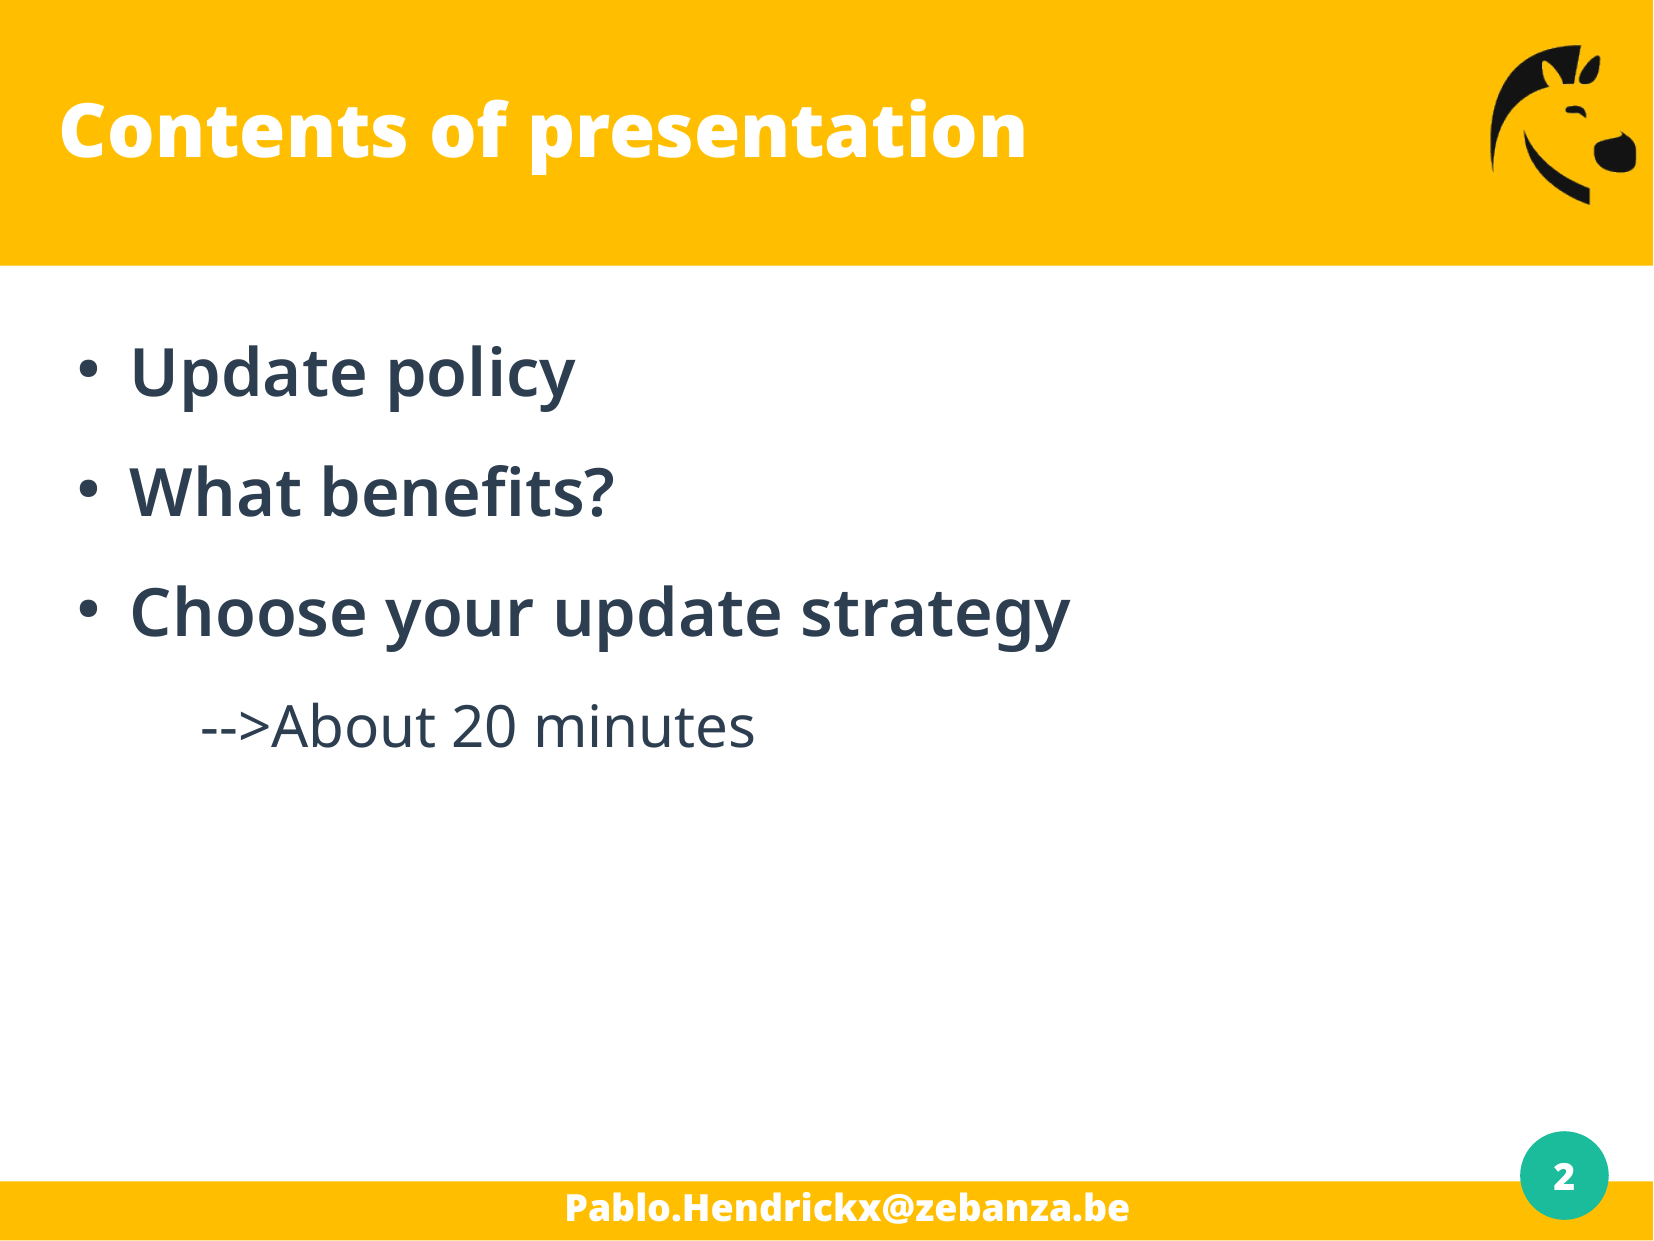

# Contents of presentation
Update policy
What benefits?
Choose your update strategy
-->About 20 minutes
2
Pablo.Hendrickx@zebanza.be